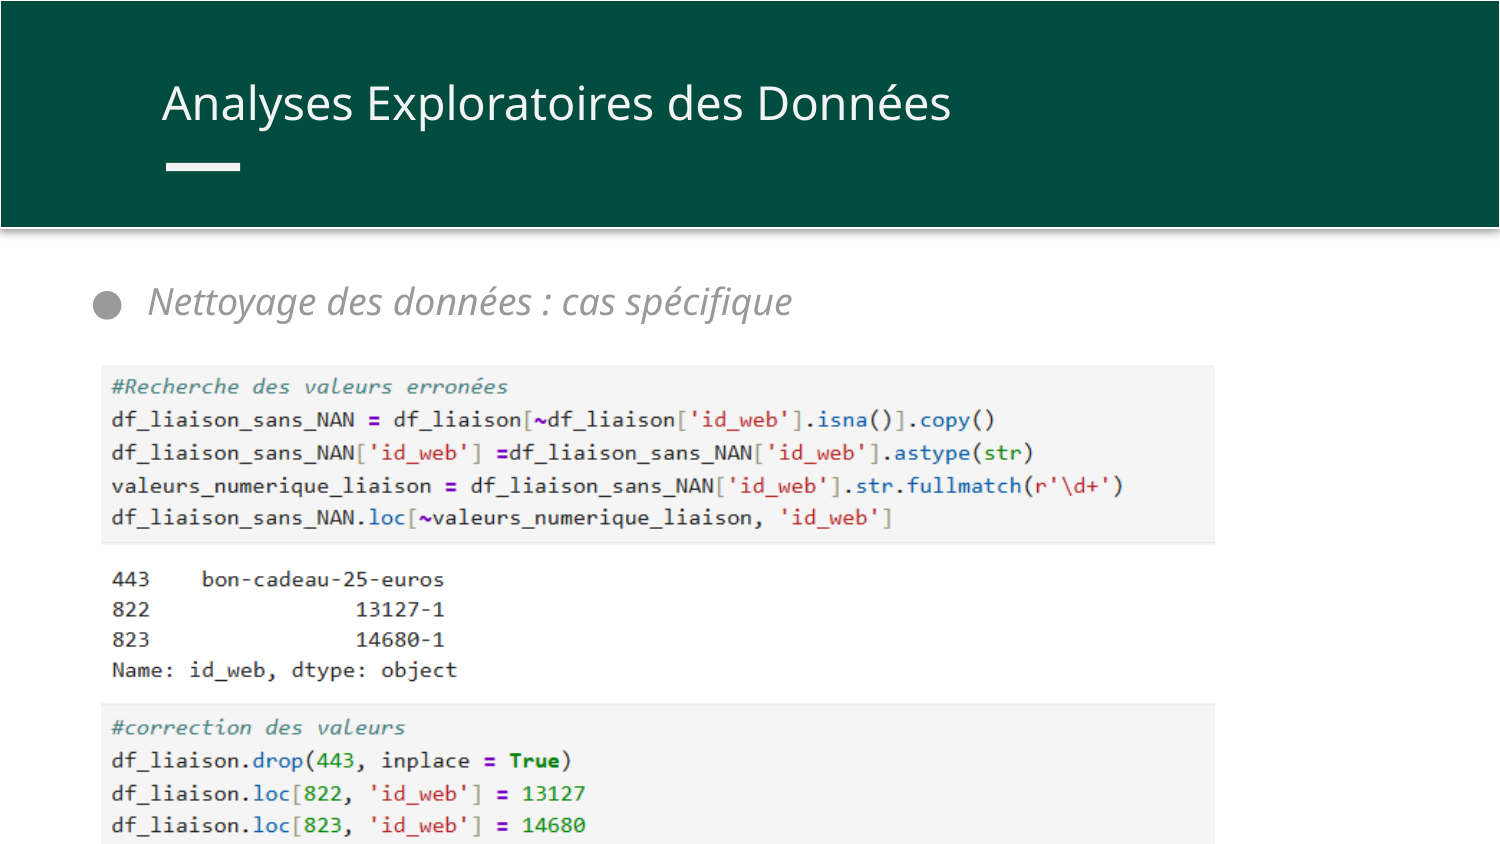

Analyses Exploratoires des Données
# Nettoyage des données : cas spécifique